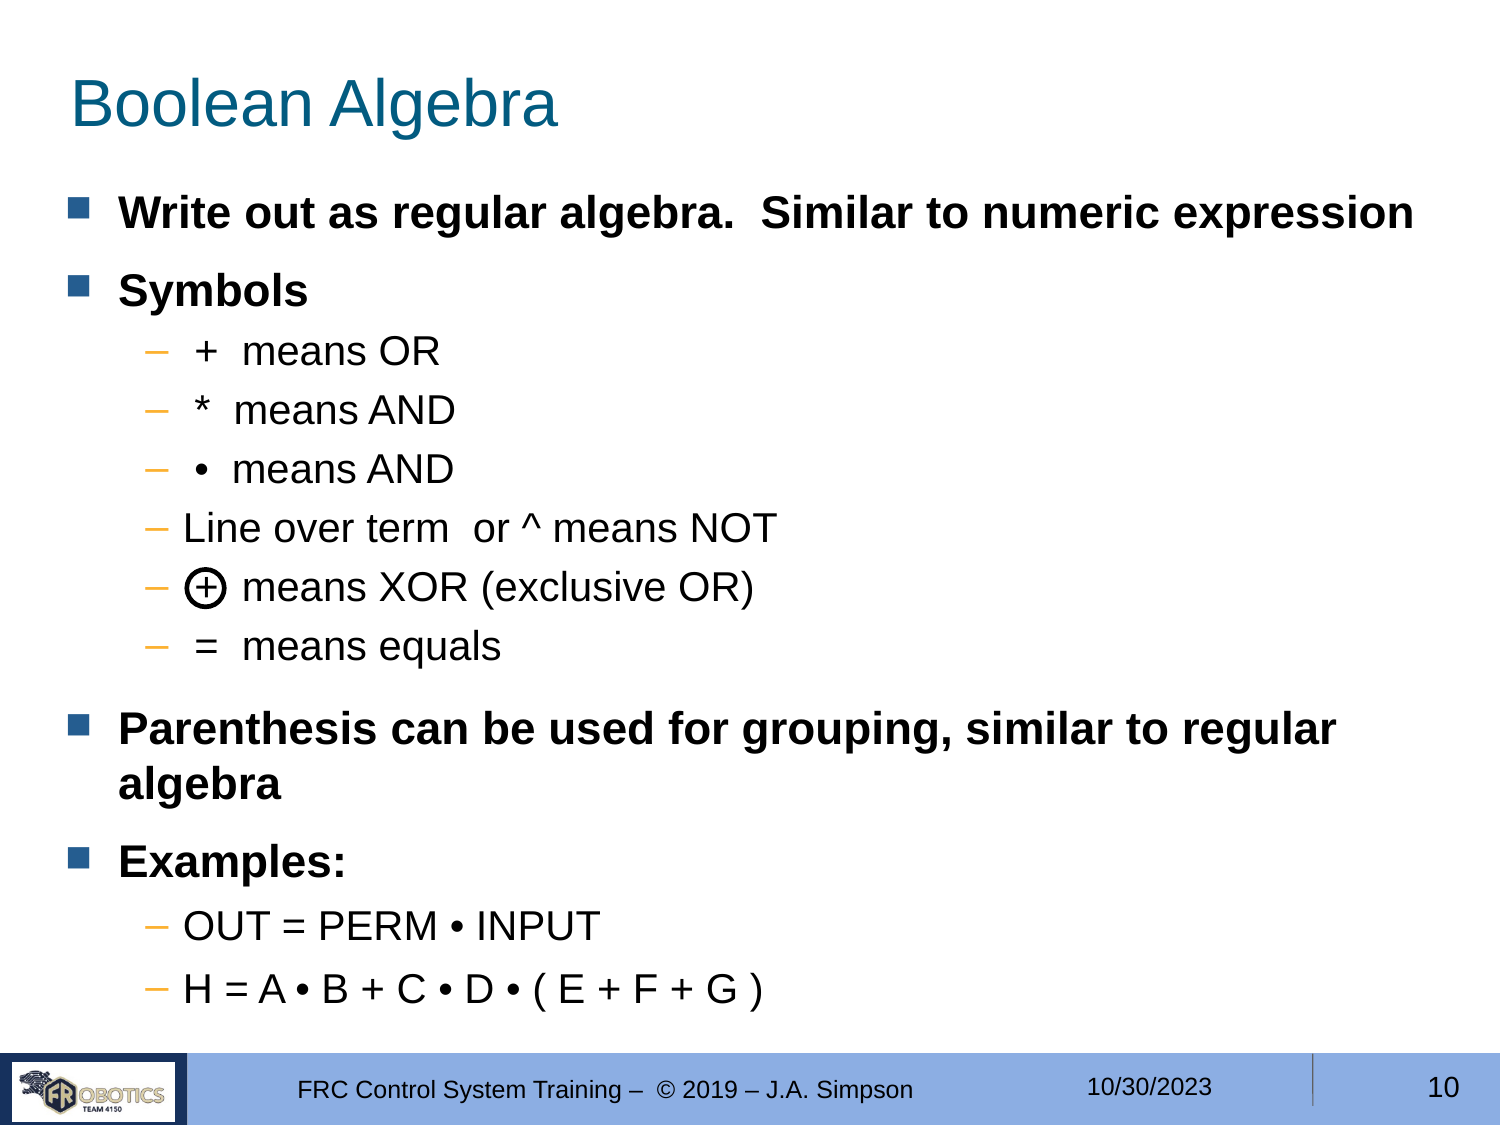

# Boolean Algebra
Write out as regular algebra. Similar to numeric expression
Symbols
 + means OR
 * means AND
 • means AND
Line over term or ^ means NOT
 + means XOR (exclusive OR)
 = means equals
Parenthesis can be used for grouping, similar to regular algebra
Examples:
OUT = PERM • INPUT
H = A • B + C • D • ( E + F + G )
10/30/2023
FRC Control System Training – © 2019 – J.A. Simpson